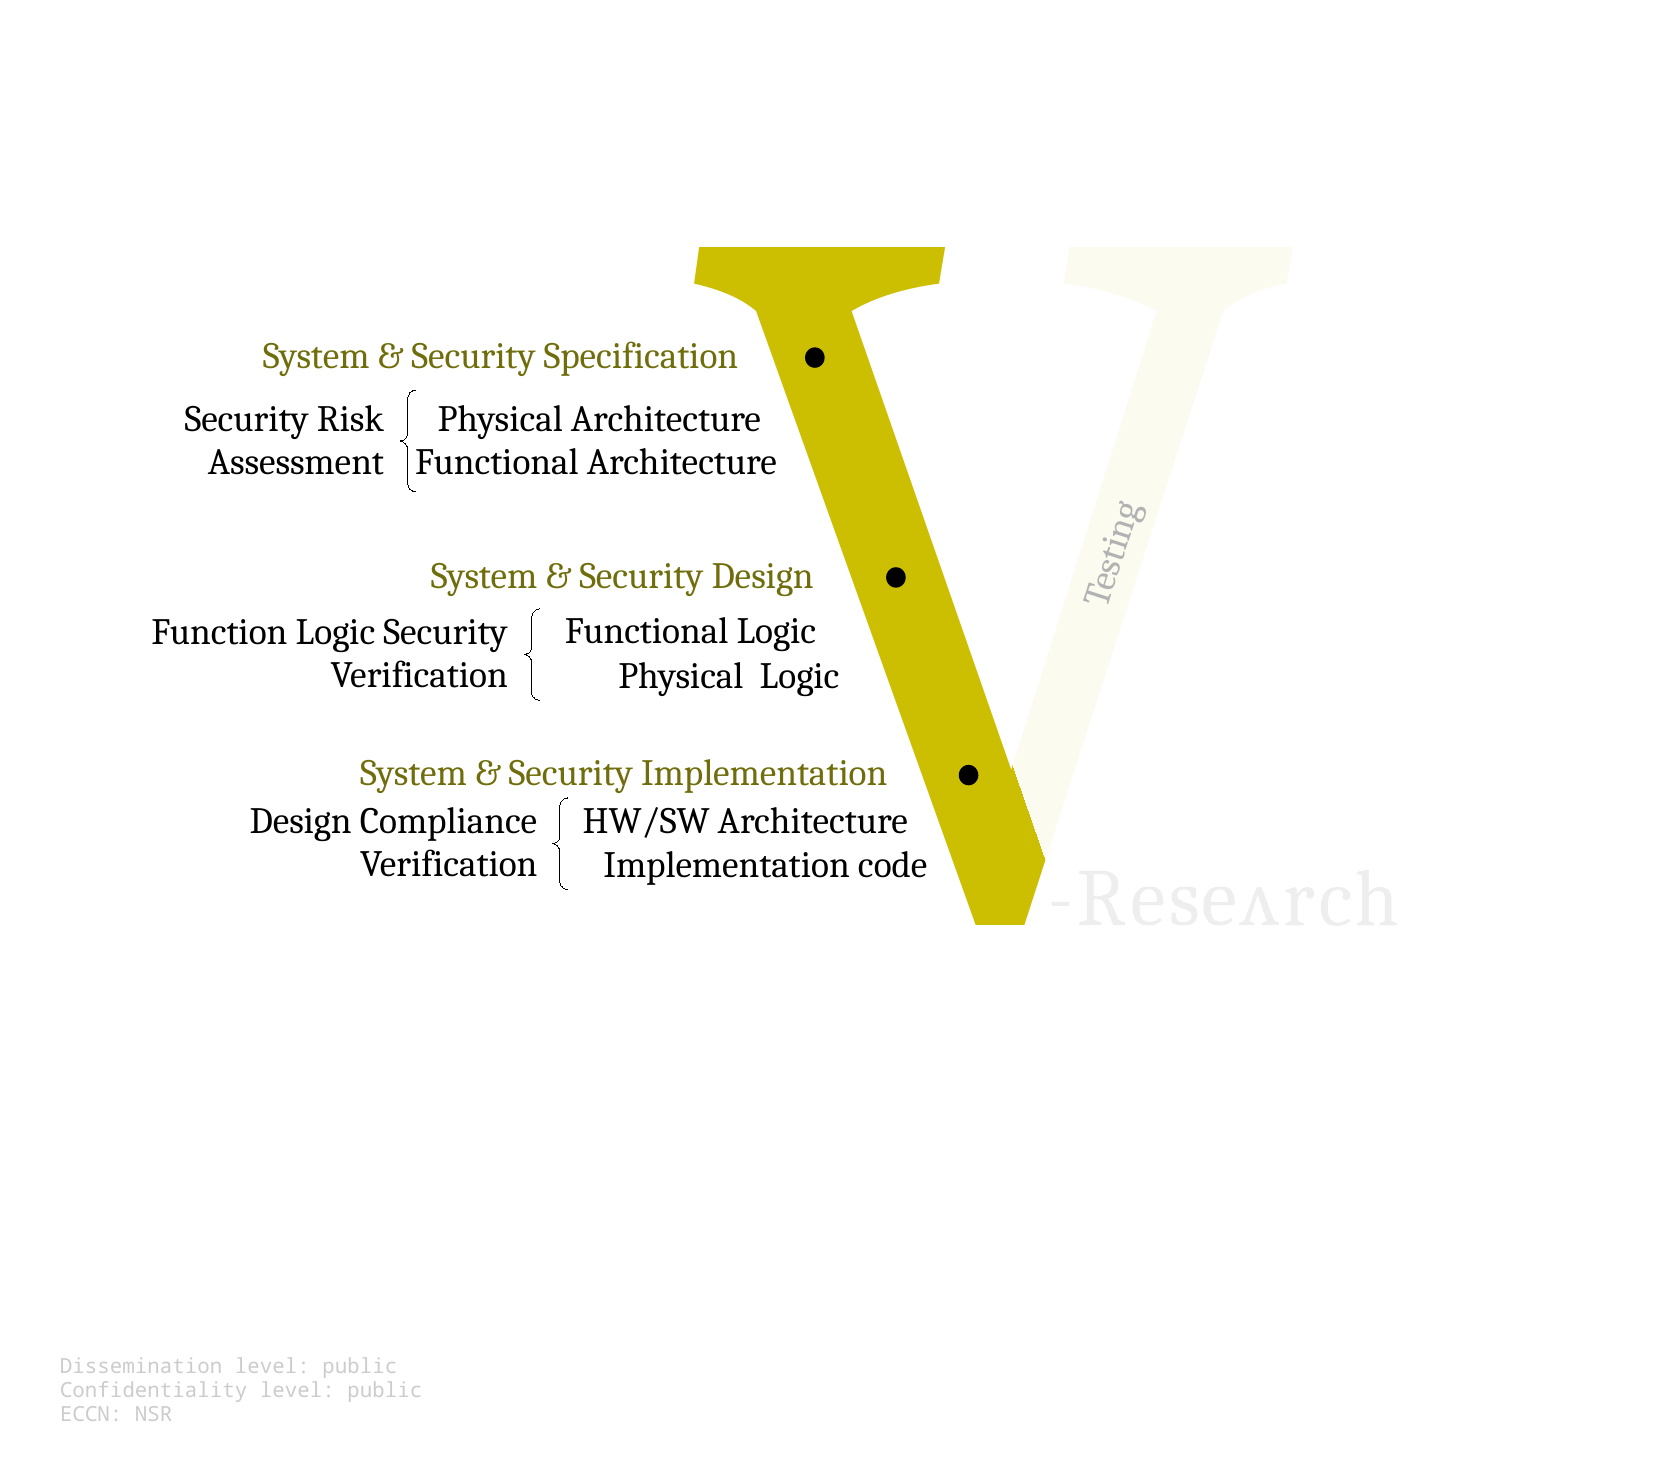

System & Security Specification
Security Risk
Assessment
Physical Architecture
Functional Architecture
Testing
System & Security Design
Functional Logic
Function Logic Security Verification
Physical Logic
System & Security Implementation
Design Compliance
Verification
HW/SW Architecture
Implementation code
Dissemination level: public
Confidentiality level: public
ECCN: NSR